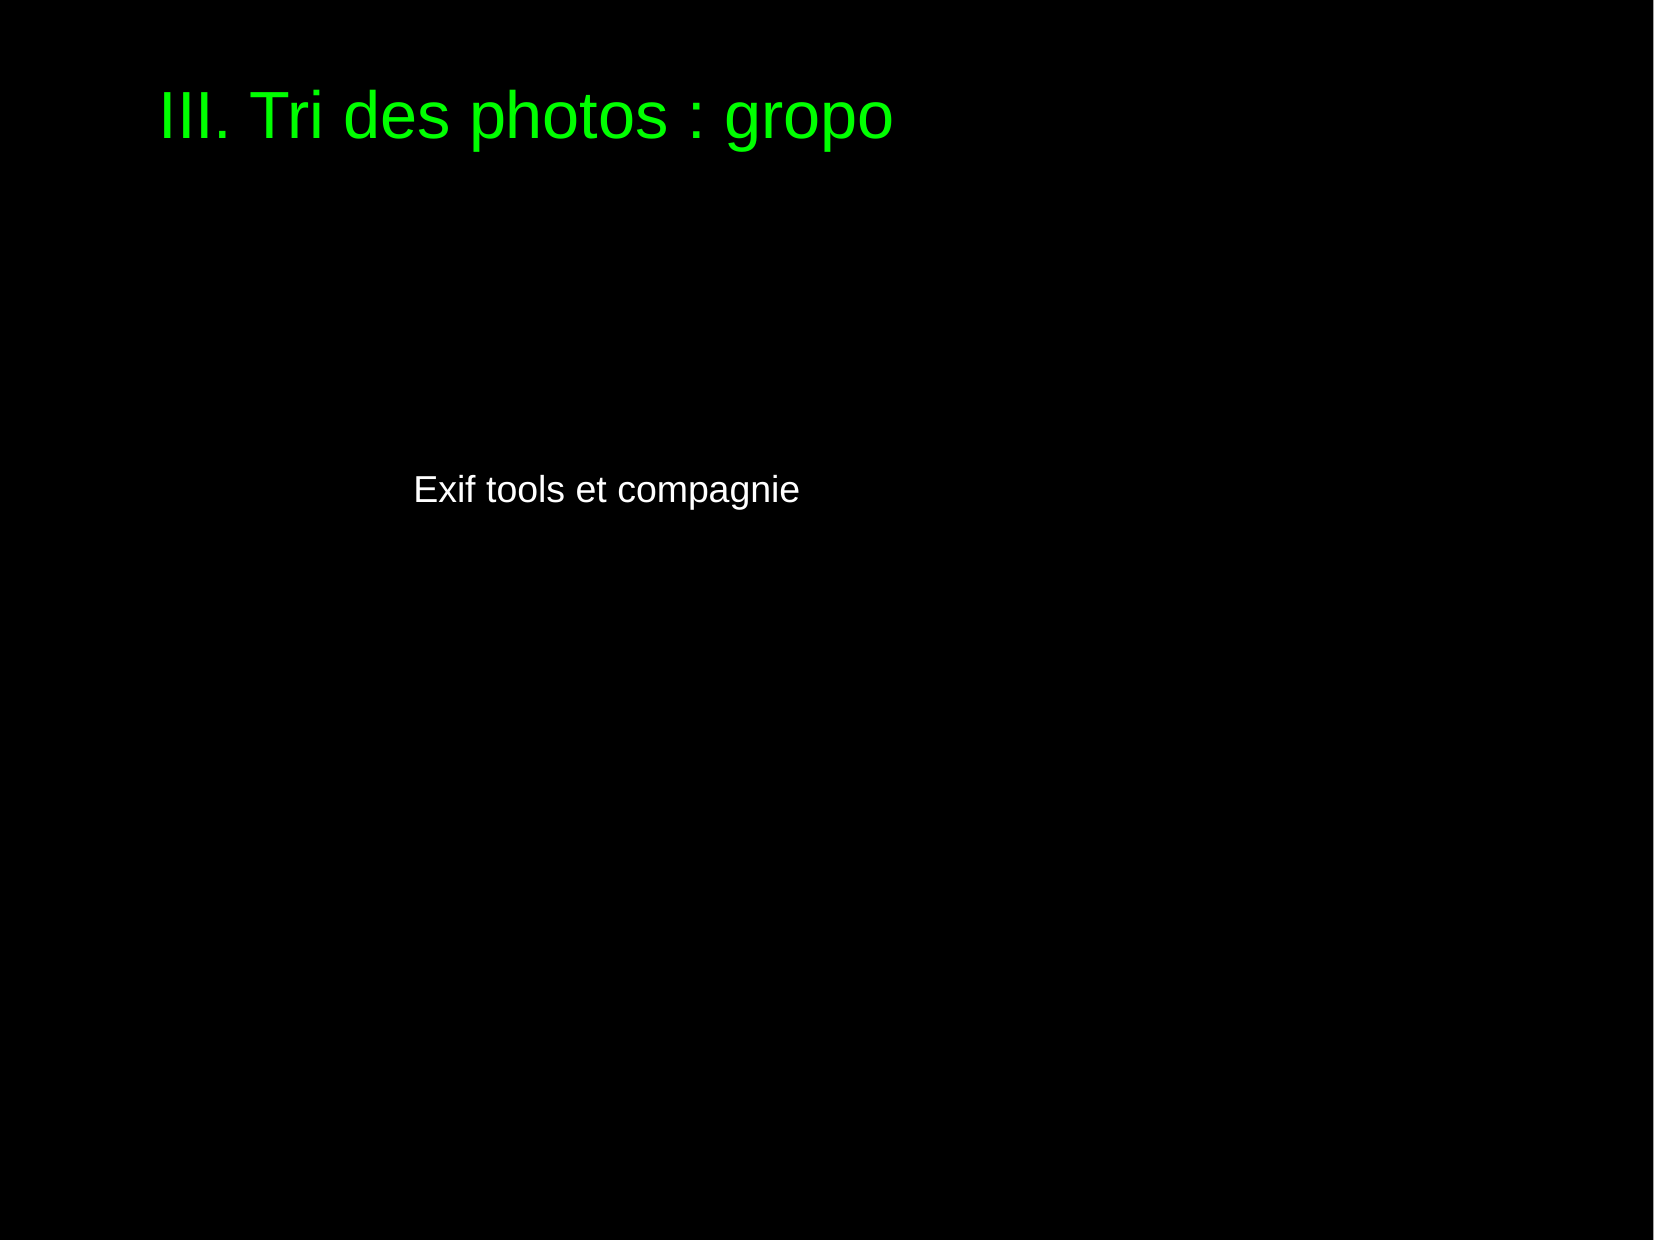

III. Tri des photos : gropo
Exif tools et compagnie